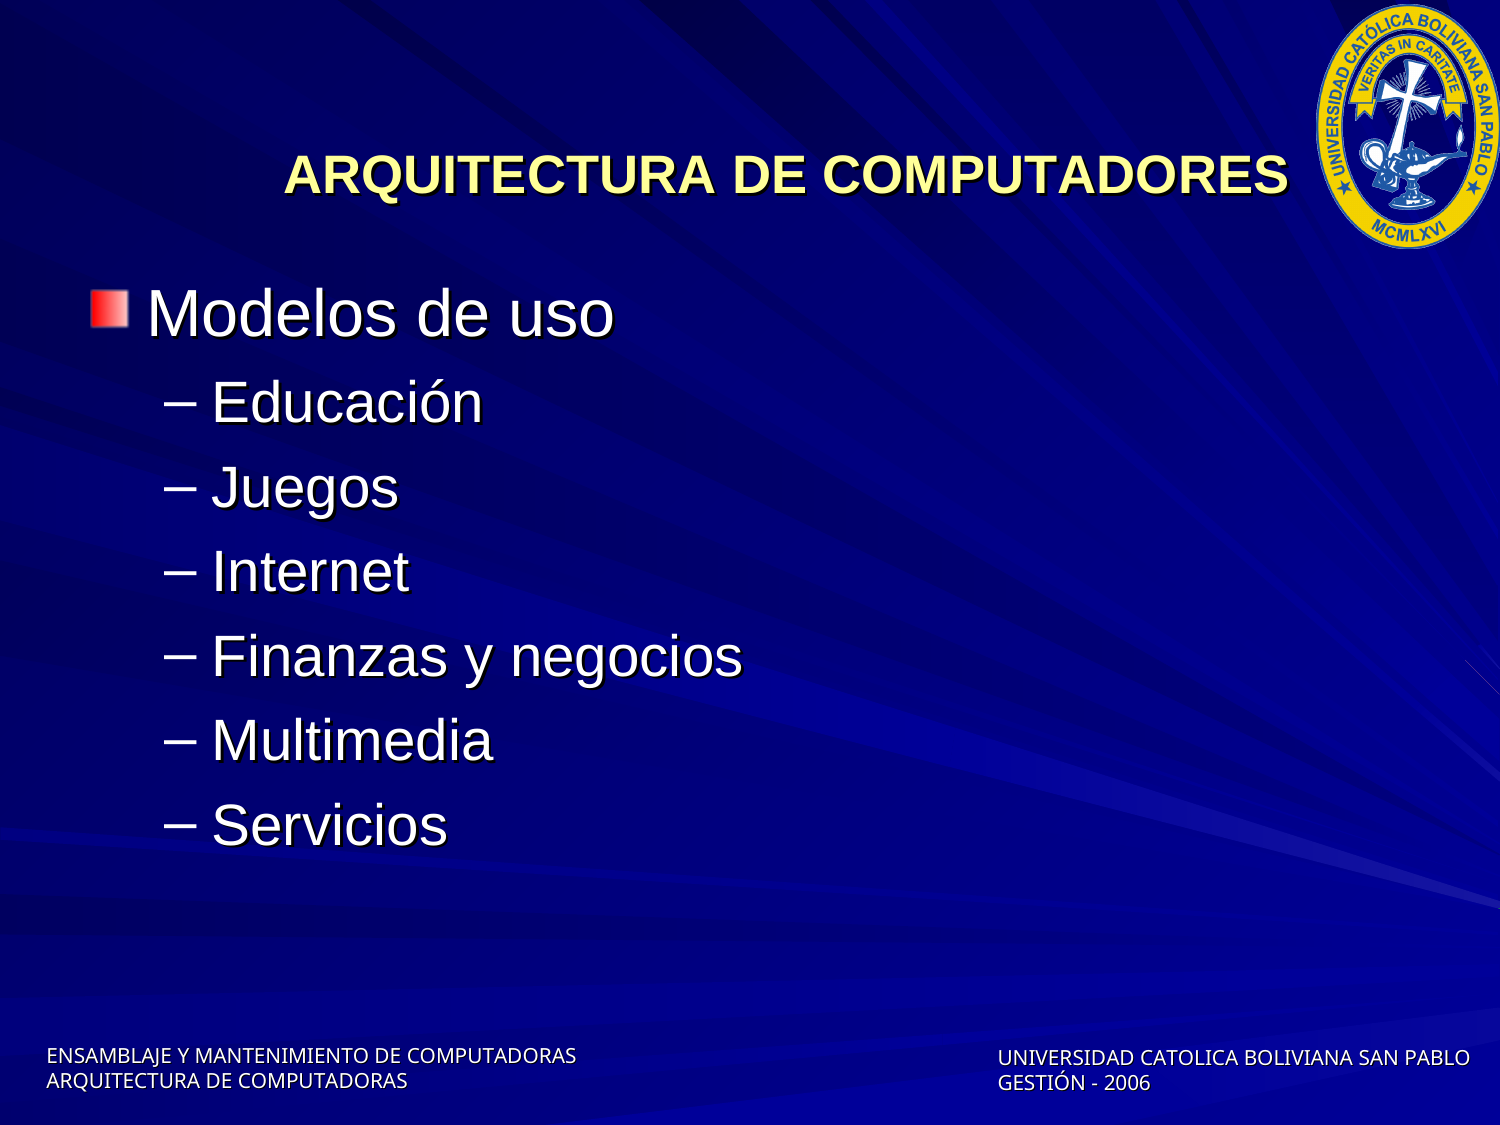

ARQUITECTURA DE COMPUTADORES
# Modelos de uso
Educación
Juegos
Internet
Finanzas y negocios
Multimedia
Servicios